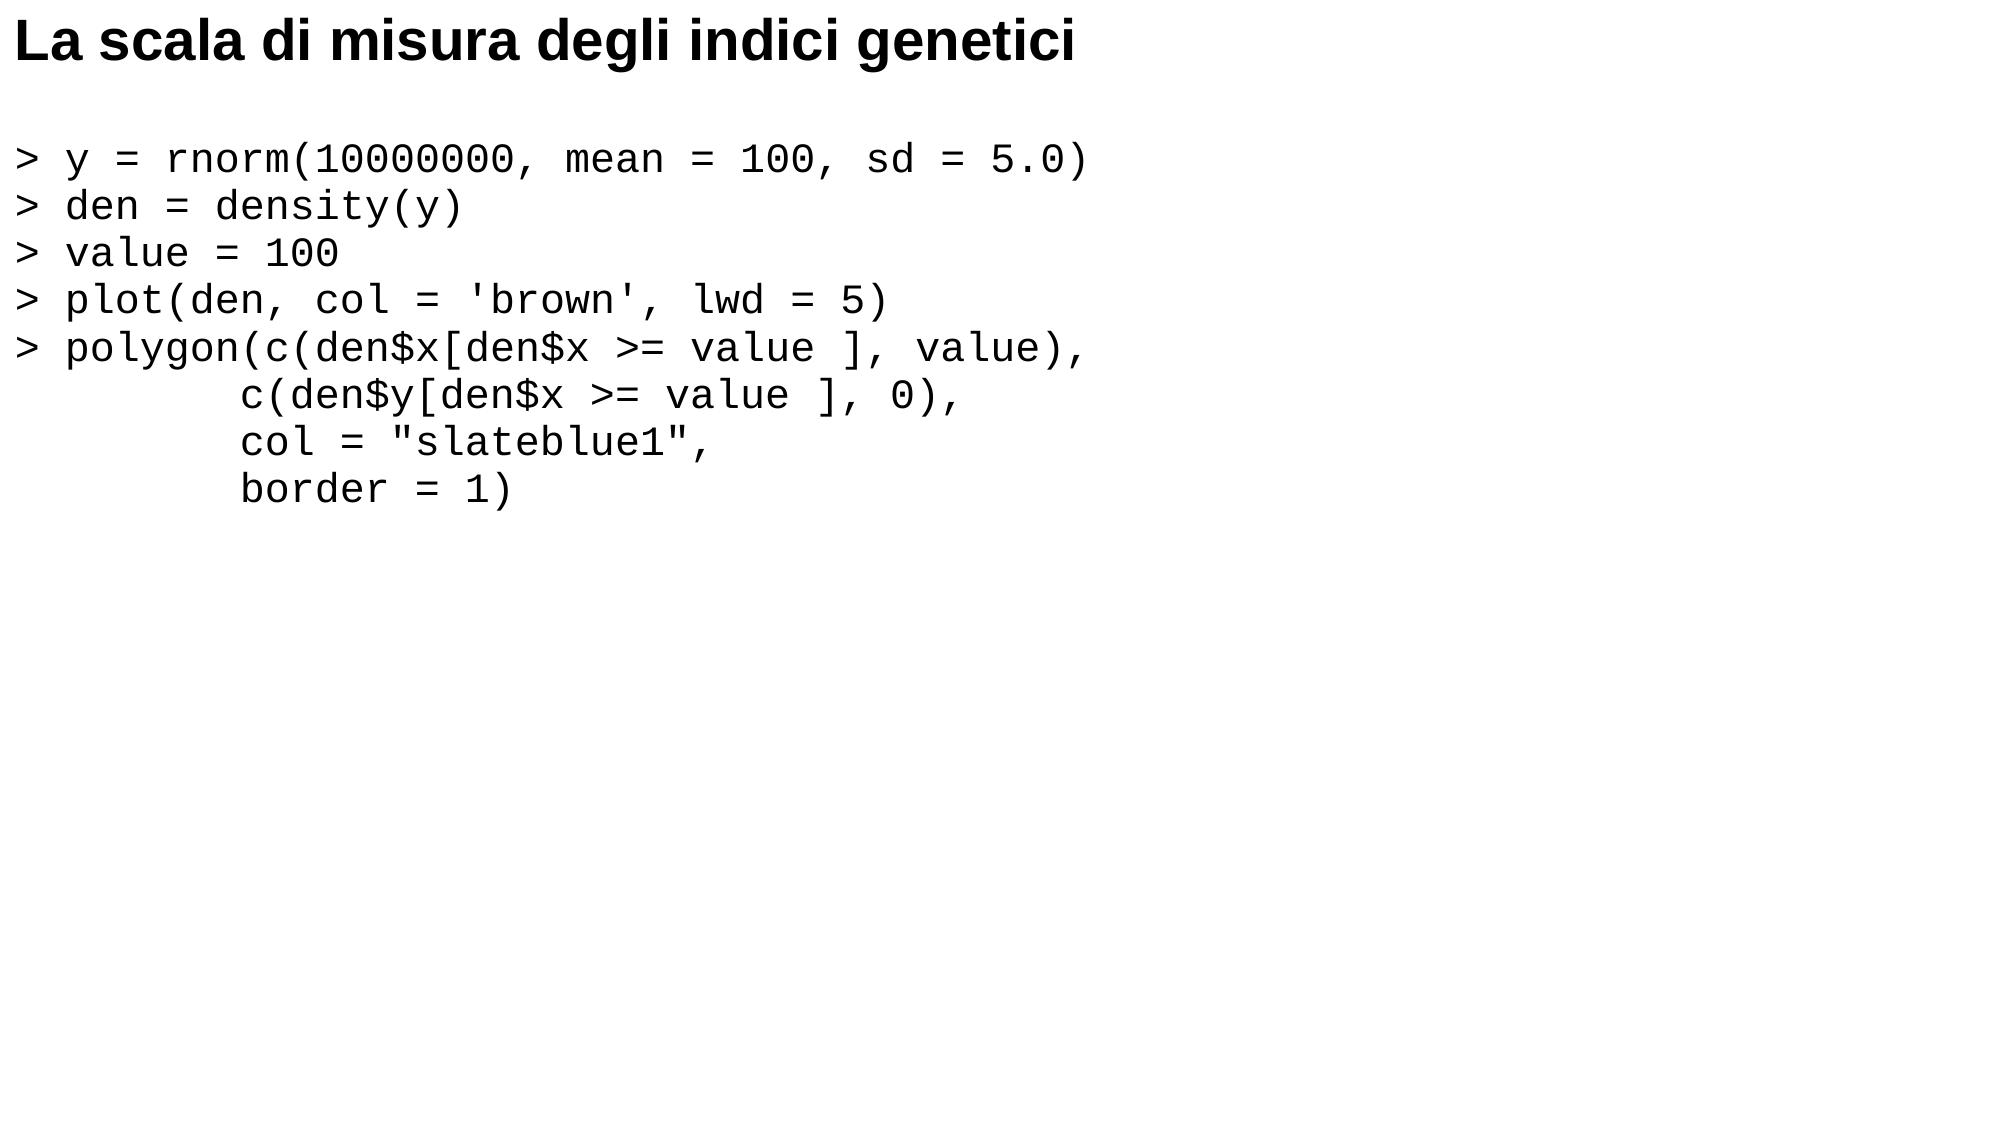

La scala di misura degli indici genetici
> y = rnorm(10000000, mean = 100, sd = 5.0)
> den = density(y)
> value = 100
> plot(den, col = 'brown', lwd = 5)
> polygon(c(den$x[den$x >= value ], value),
 c(den$y[den$x >= value ], 0),
 col = "slateblue1",
 border = 1)